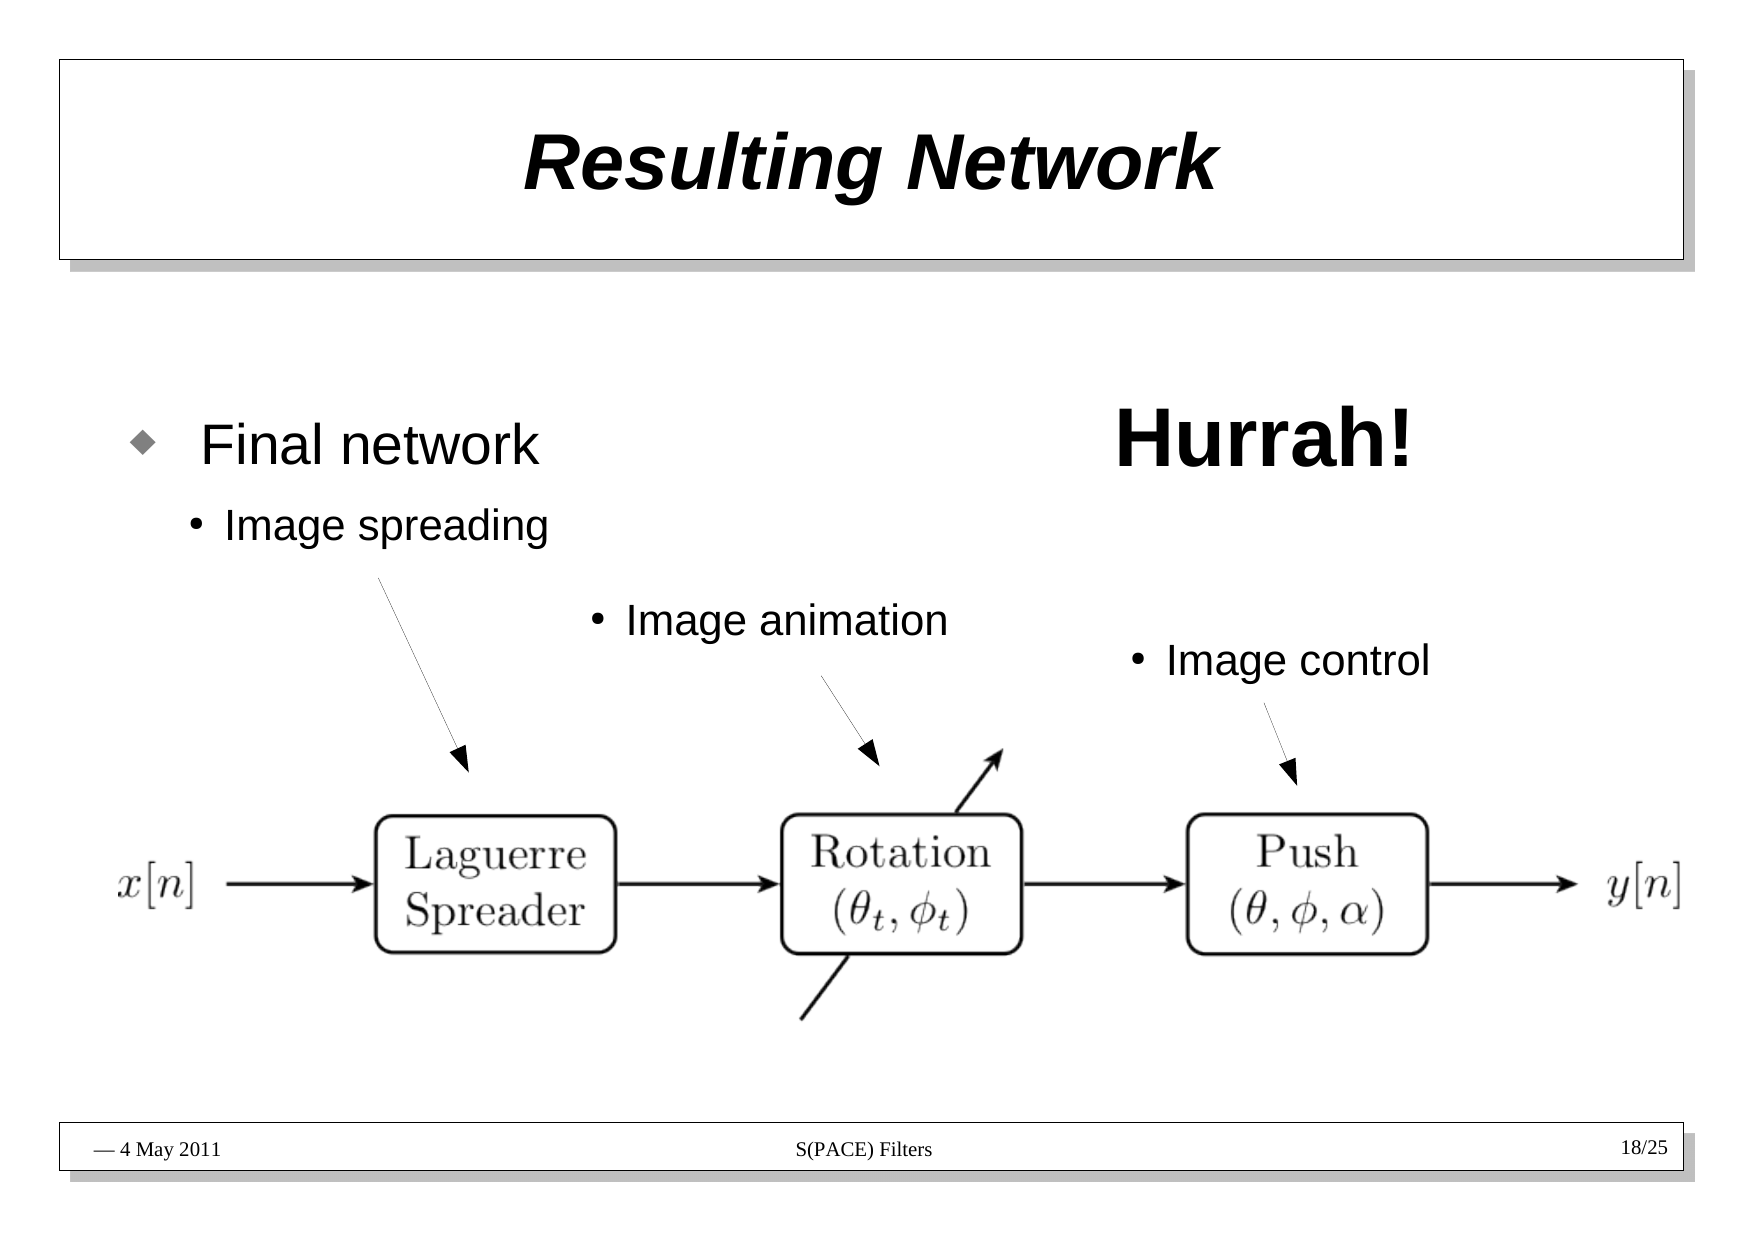

# Resulting Network
Hurrah!
Final network
Image spreading
Image animation
Image control